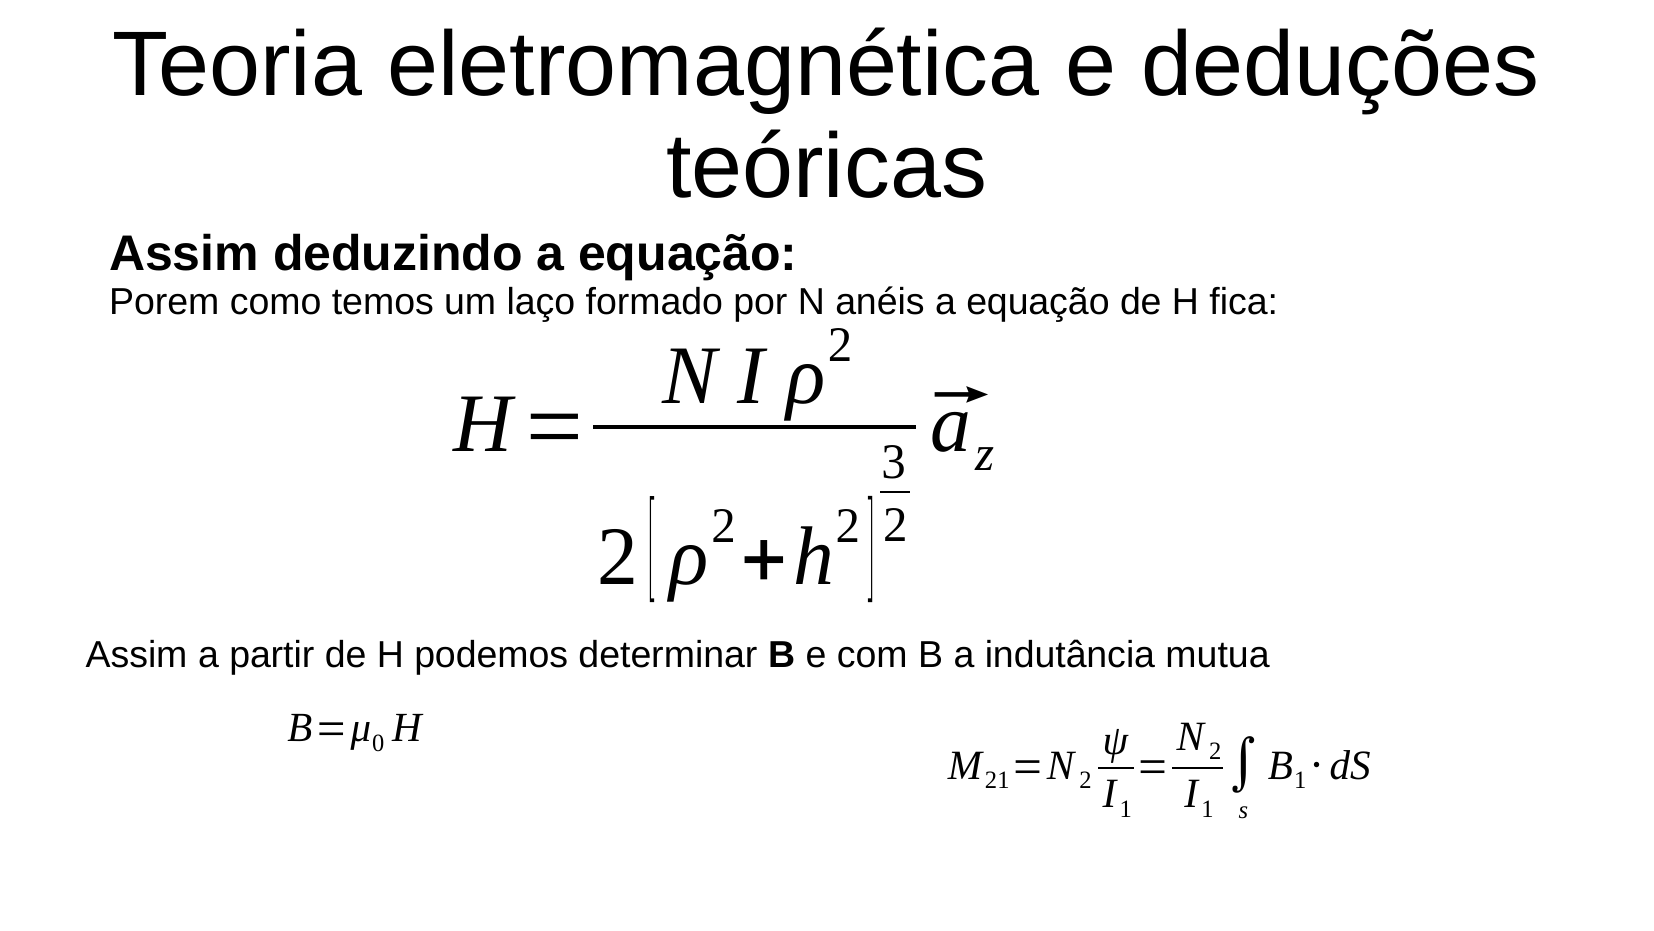

# Teoria eletromagnética e deduções teóricas
Assim deduzindo a equação:
Porem como temos um laço formado por N anéis a equação de H fica:
Assim a partir de H podemos determinar B e com B a indutância mutua